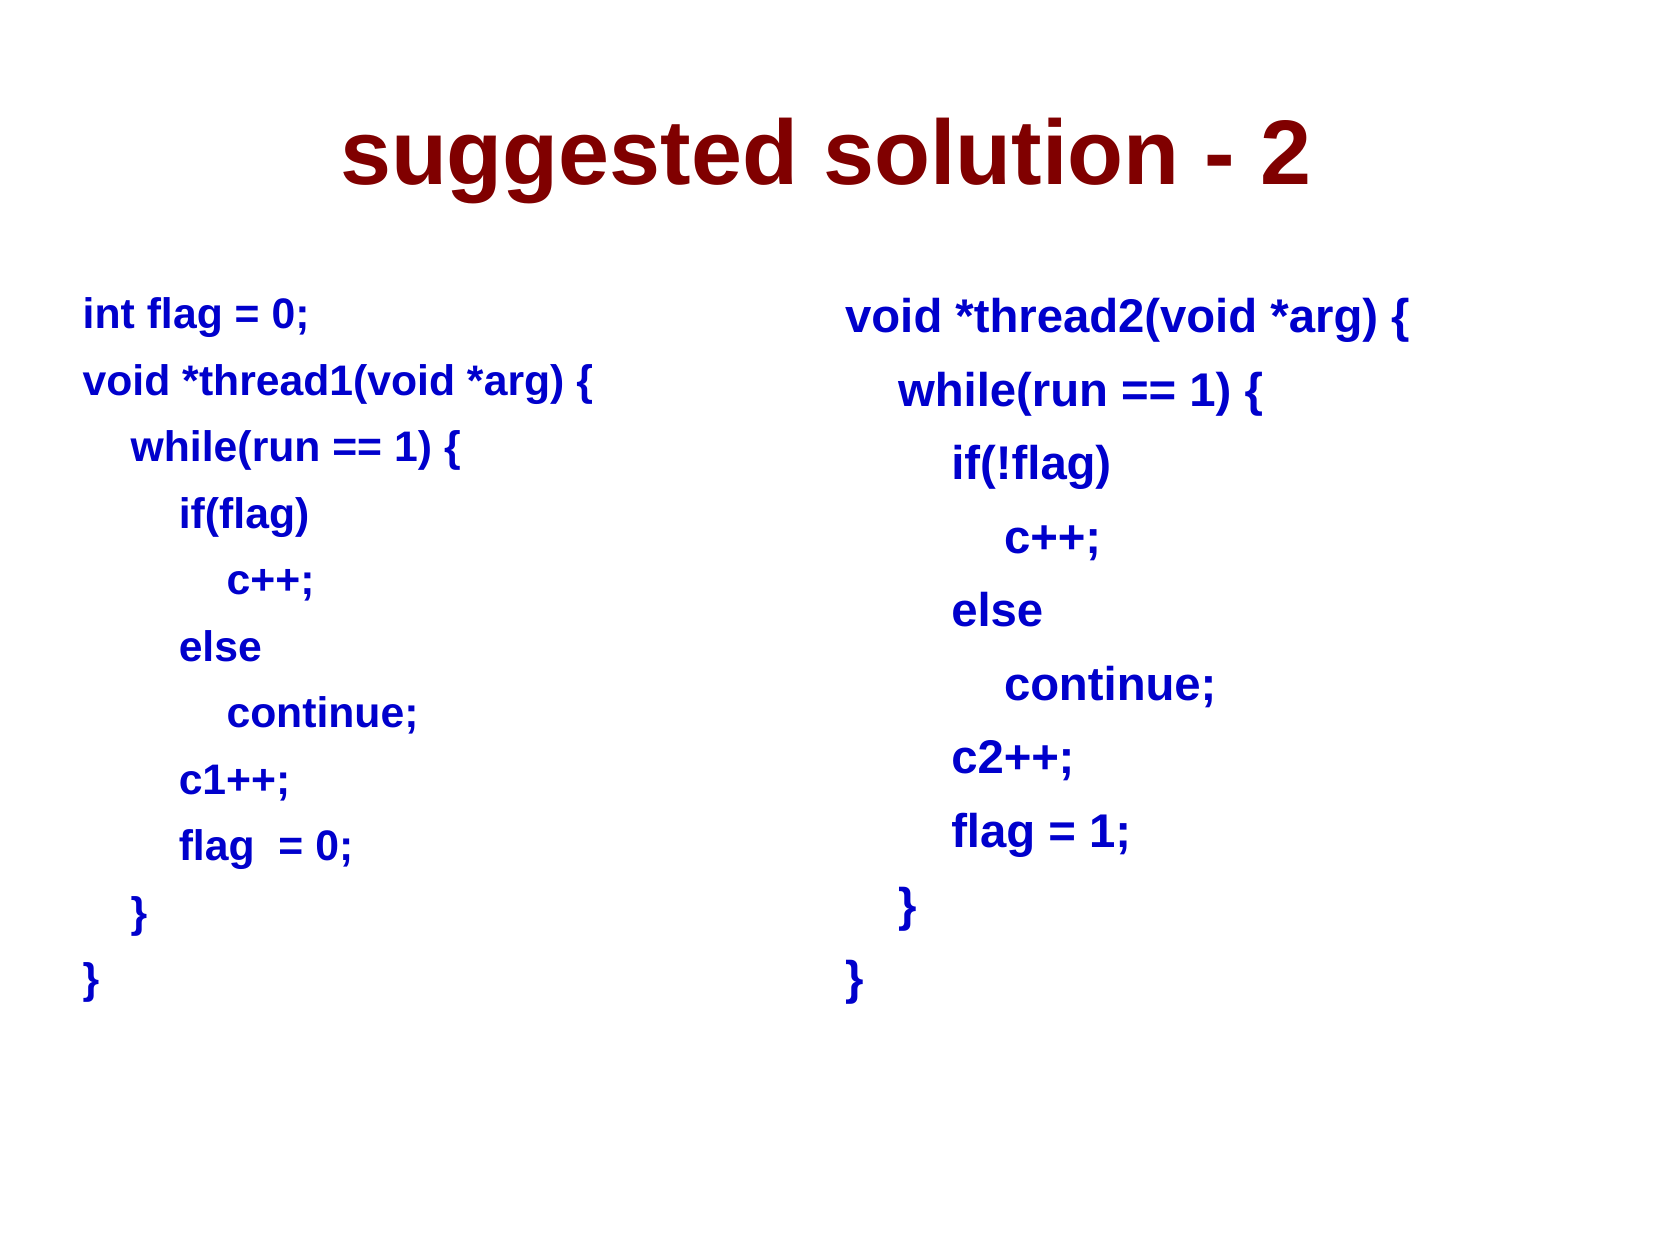

# suggested solution - 2
int flag = 0;
void *thread1(void *arg) {
 while(run == 1) {
 if(flag)
 c++;
 else
 continue;
 c1++;
 flag = 0;
 }
}
void *thread2(void *arg) {
 while(run == 1) {
 if(!flag)
 c++;
 else
 continue;
 c2++;
 flag = 1;
 }
}